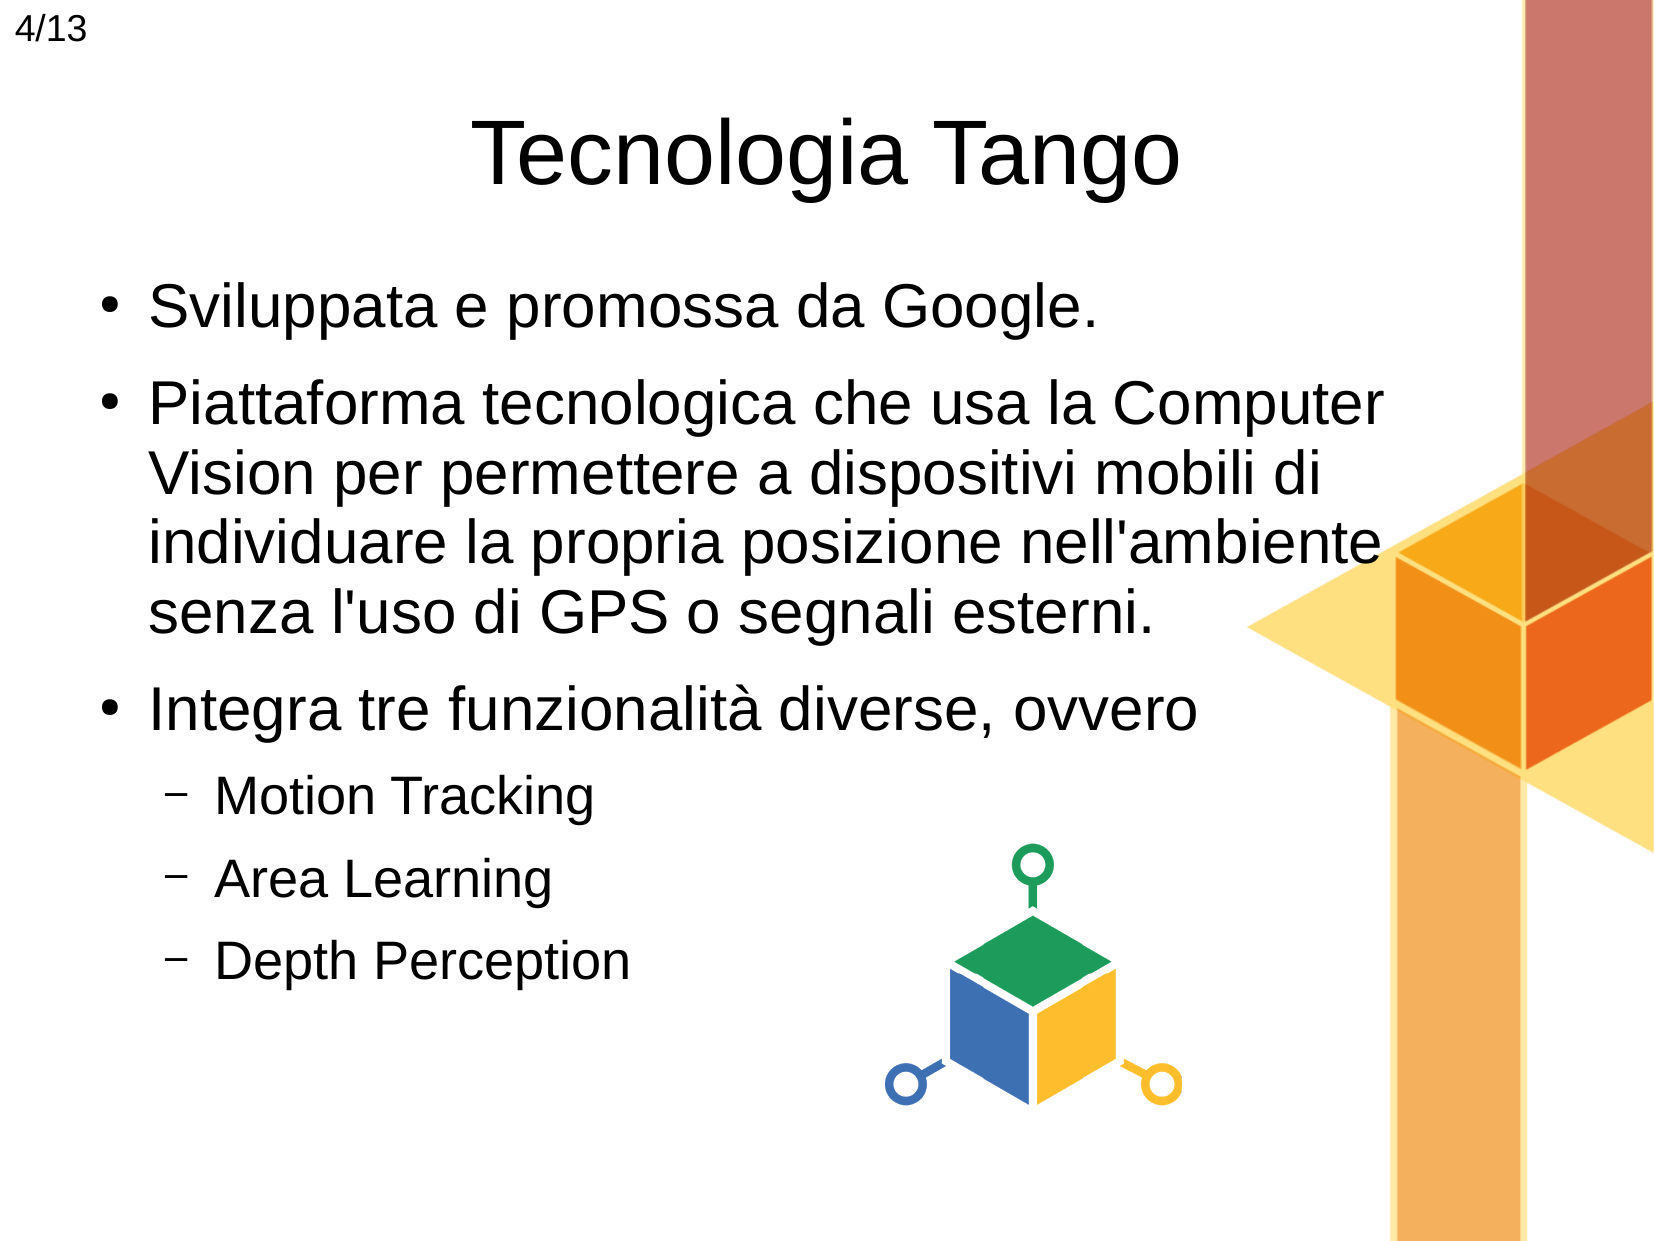

4/13
# Tecnologia Tango
Sviluppata e promossa da Google.
Piattaforma tecnologica che usa la Computer Vision per permettere a dispositivi mobili di individuare la propria posizione nell'ambiente senza l'uso di GPS o segnali esterni.
Integra tre funzionalità diverse, ovvero
Motion Tracking
Area Learning
Depth Perception